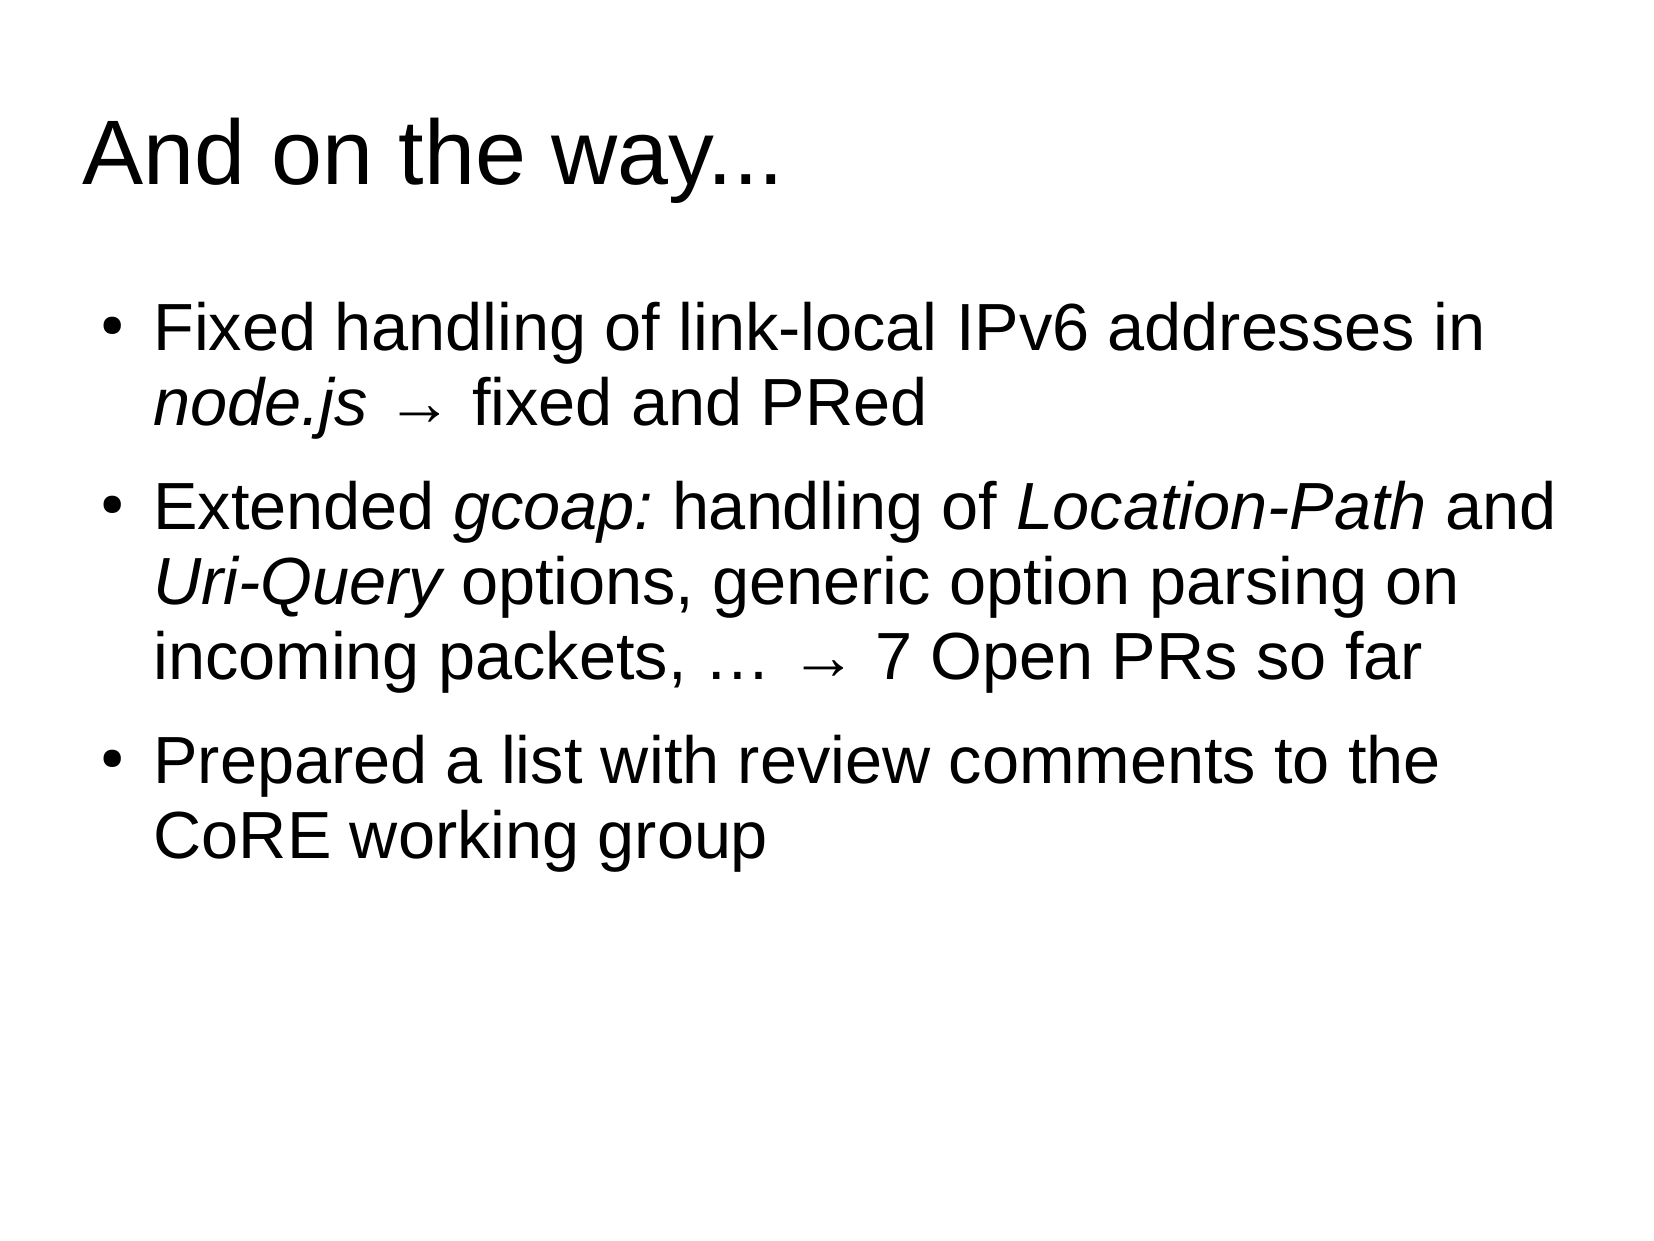

# And on the way...
Fixed handling of link-local IPv6 addresses in node.js → fixed and PRed
Extended gcoap: handling of Location-Path and Uri-Query options, generic option parsing on incoming packets, … → 7 Open PRs so far
Prepared a list with review comments to the CoRE working group